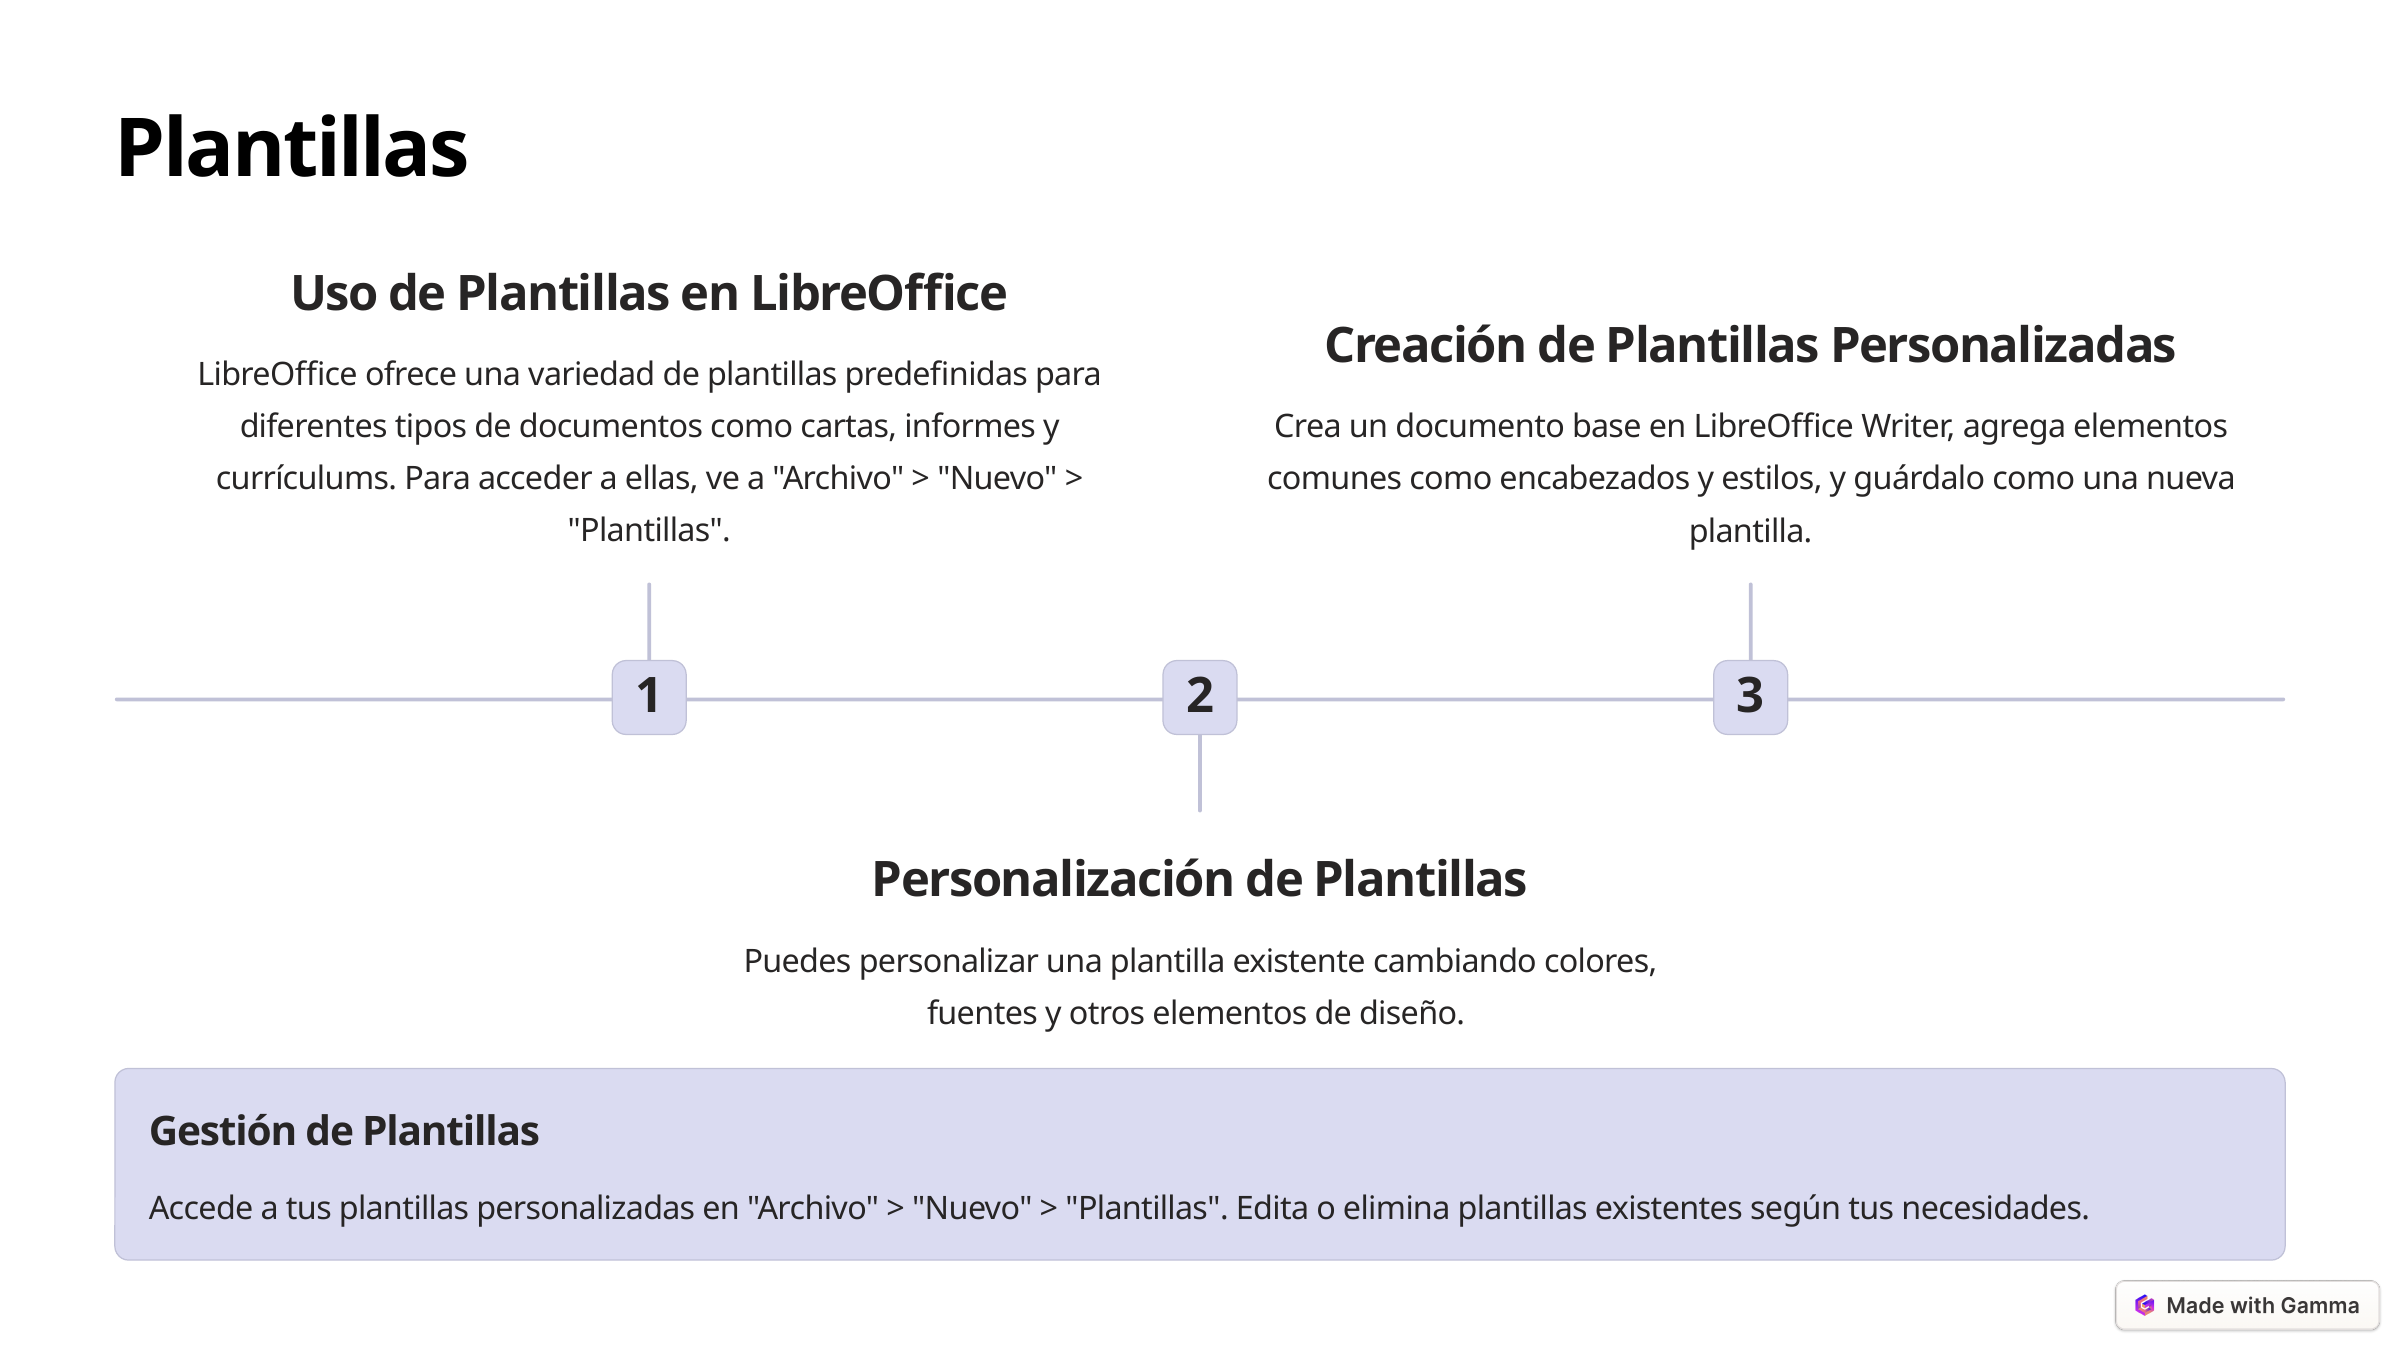

Plantillas
Uso de Plantillas en LibreOffice
Creación de Plantillas Personalizadas
LibreOffice ofrece una variedad de plantillas predefinidas para diferentes tipos de documentos como cartas, informes y currículums. Para acceder a ellas, ve a "Archivo" > "Nuevo" > "Plantillas".
Crea un documento base en LibreOffice Writer, agrega elementos comunes como encabezados y estilos, y guárdalo como una nueva plantilla.
1
2
3
Personalización de Plantillas
Puedes personalizar una plantilla existente cambiando colores, fuentes y otros elementos de diseño.
Gestión de Plantillas
Accede a tus plantillas personalizadas en "Archivo" > "Nuevo" > "Plantillas". Edita o elimina plantillas existentes según tus necesidades.